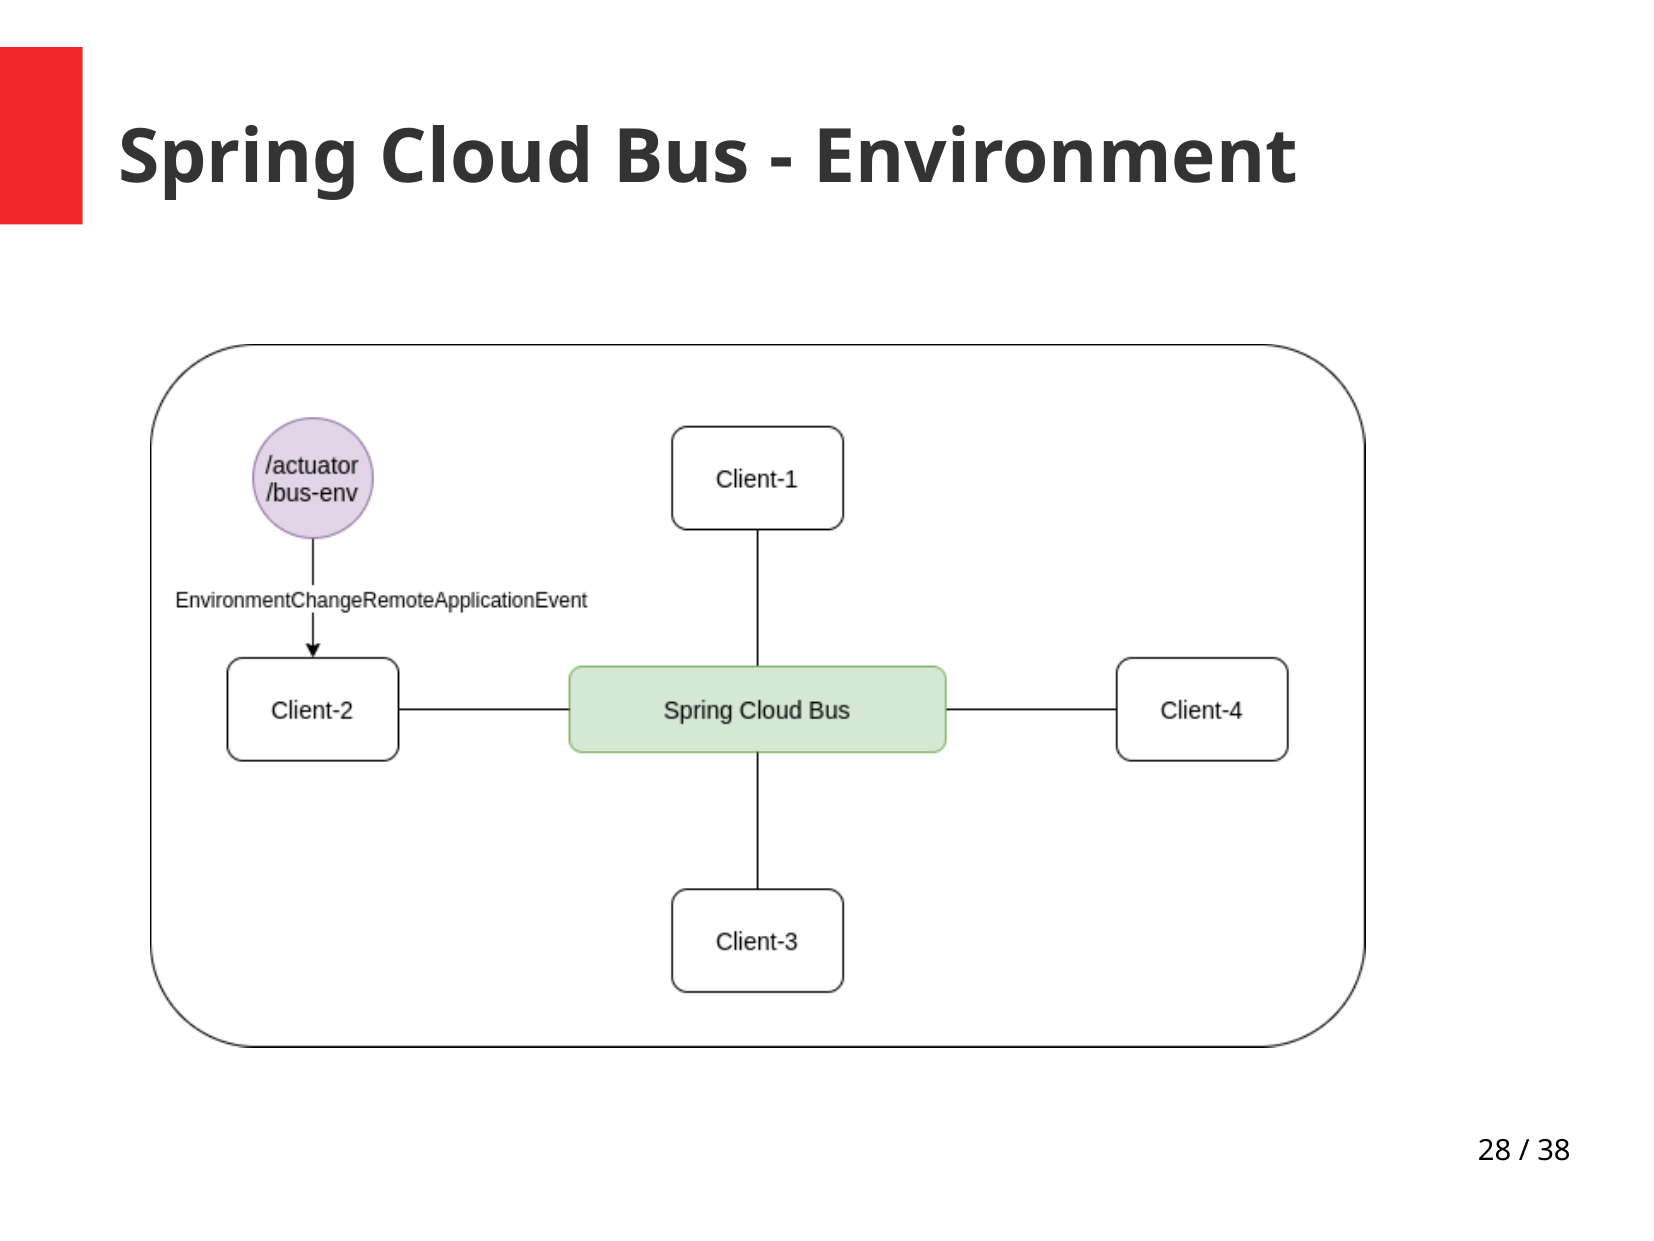

# Spring Cloud Bus - Environment
28